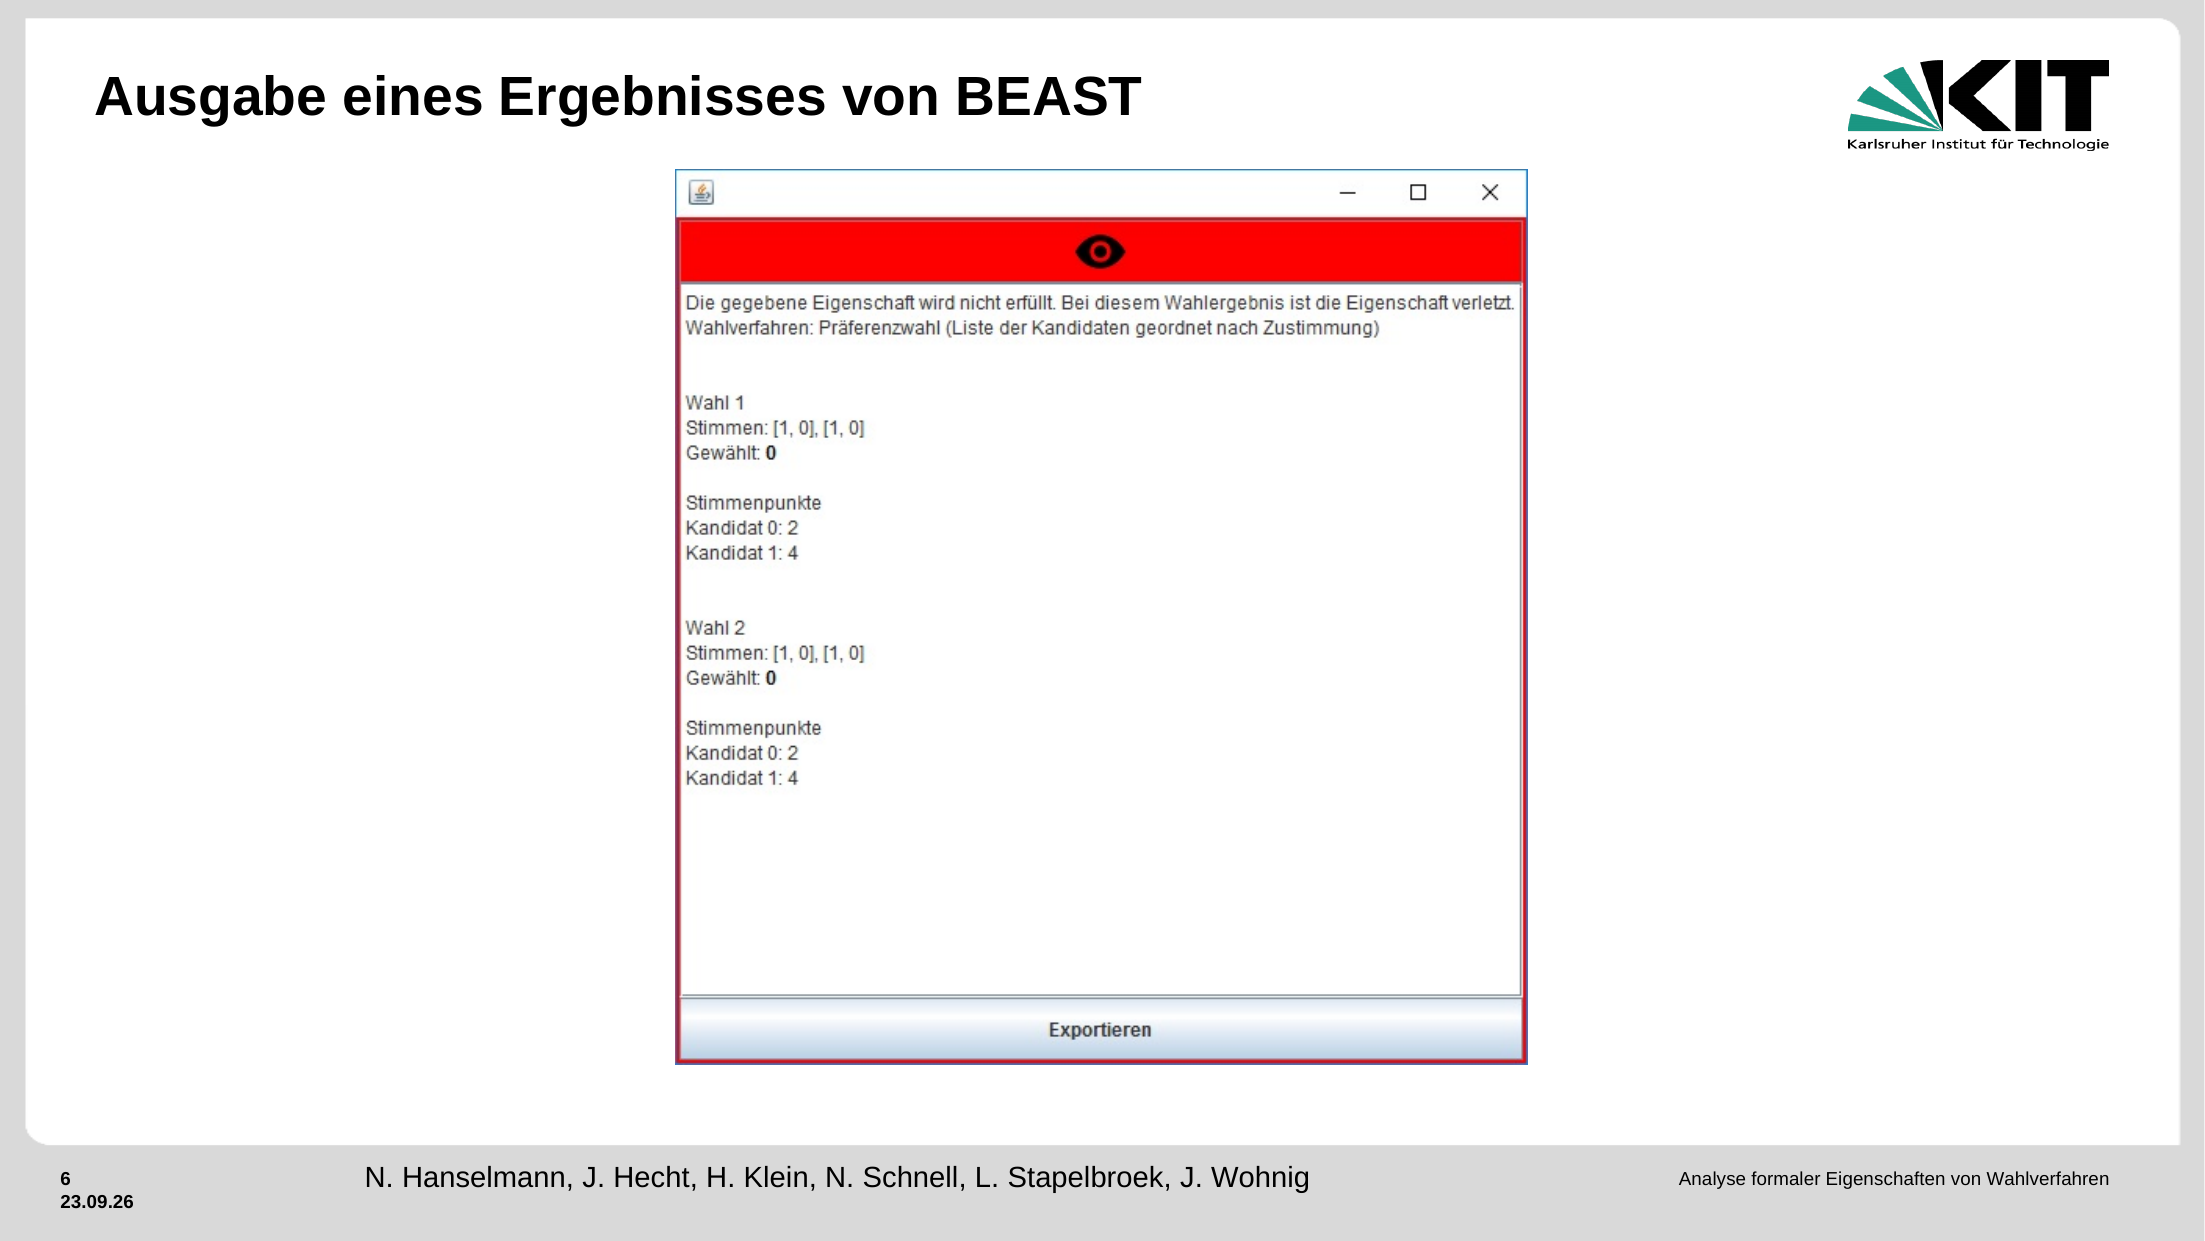

# Ausgabe eines Ergebnisses von BEAST
Prof. Max Mustermann – Präsentationstitel